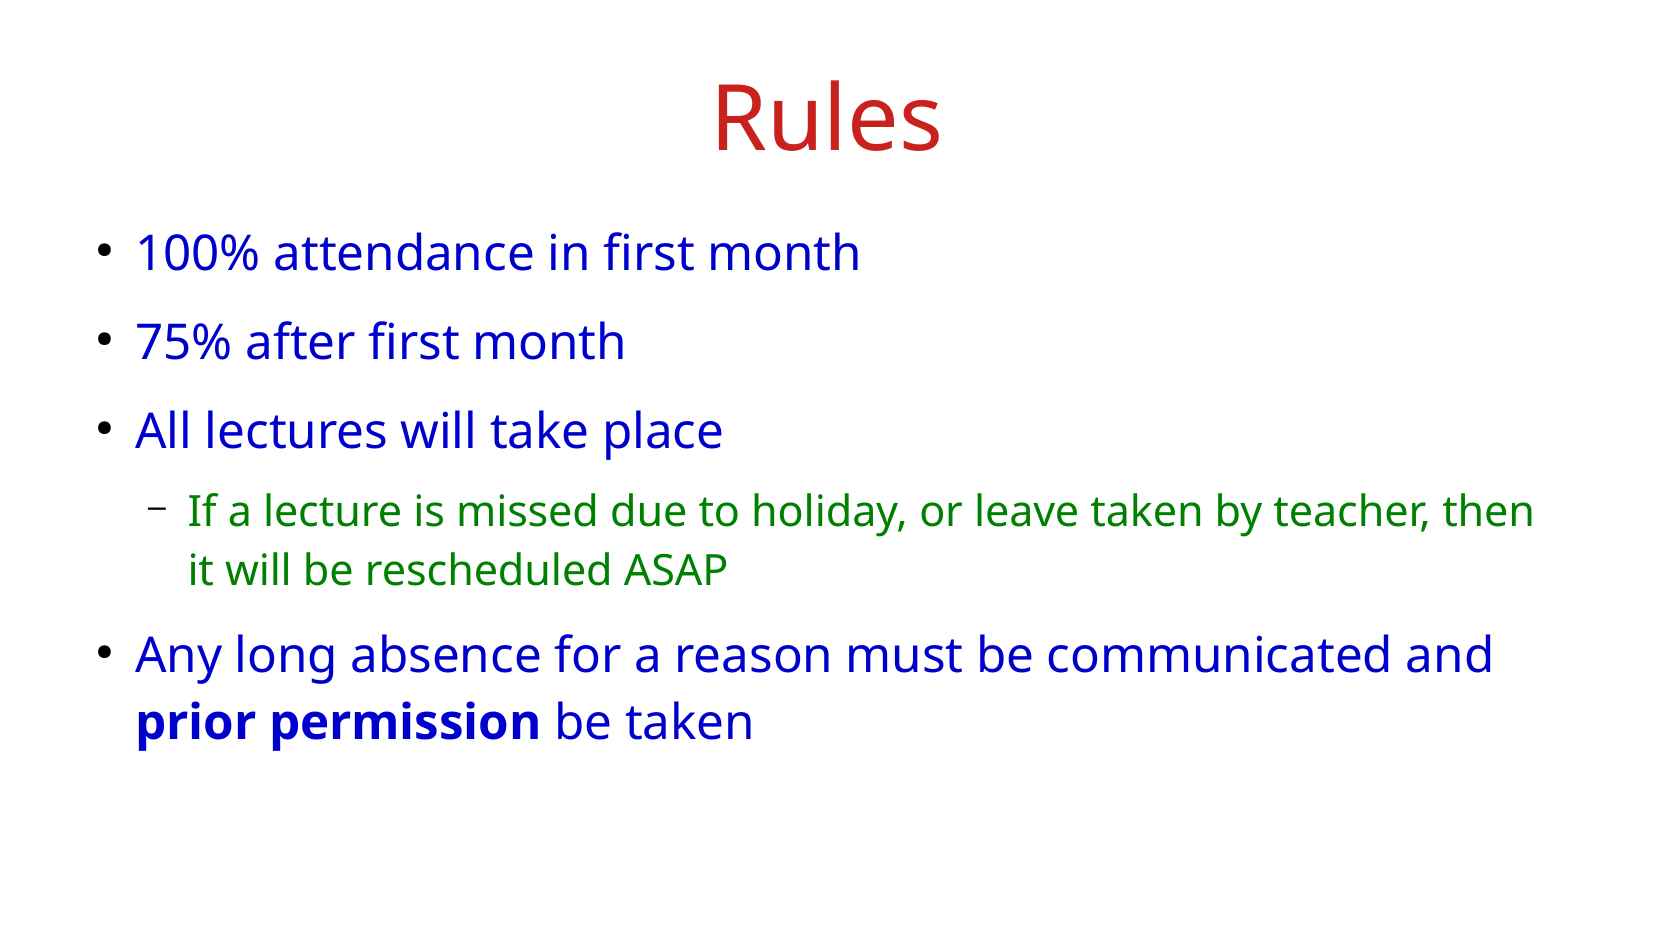

# Rules
100% attendance in first month
75% after first month
All lectures will take place
If a lecture is missed due to holiday, or leave taken by teacher, then it will be rescheduled ASAP
Any long absence for a reason must be communicated and prior permission be taken